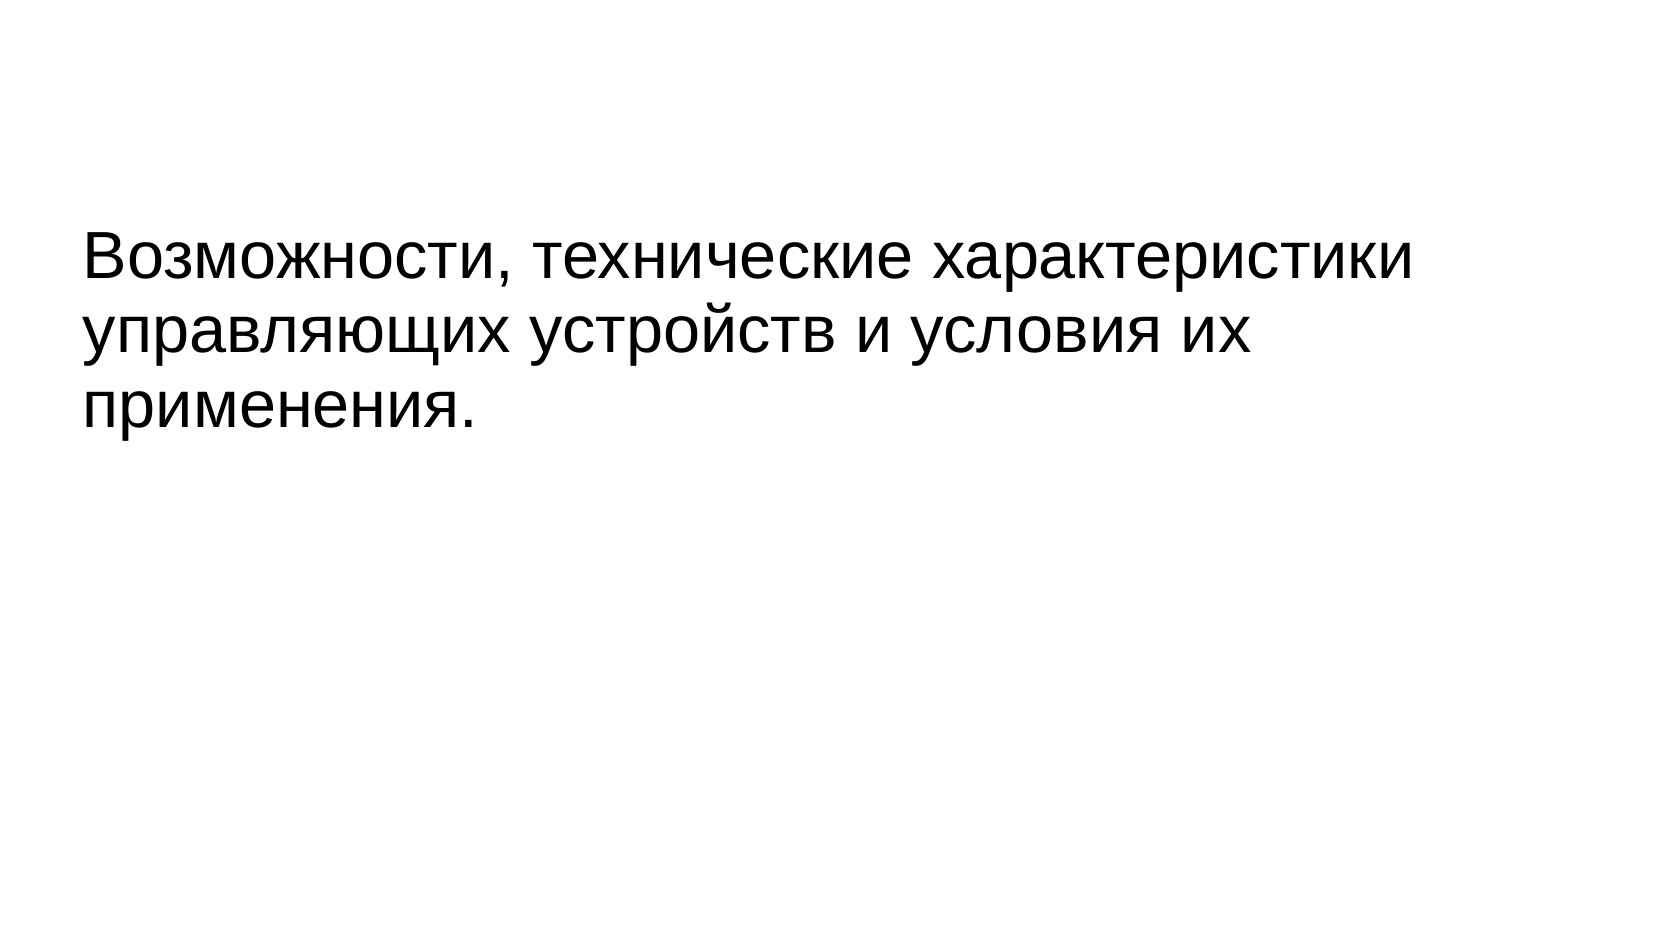

#
Возможности, технические характеристики управляющих устройств и условия их применения.